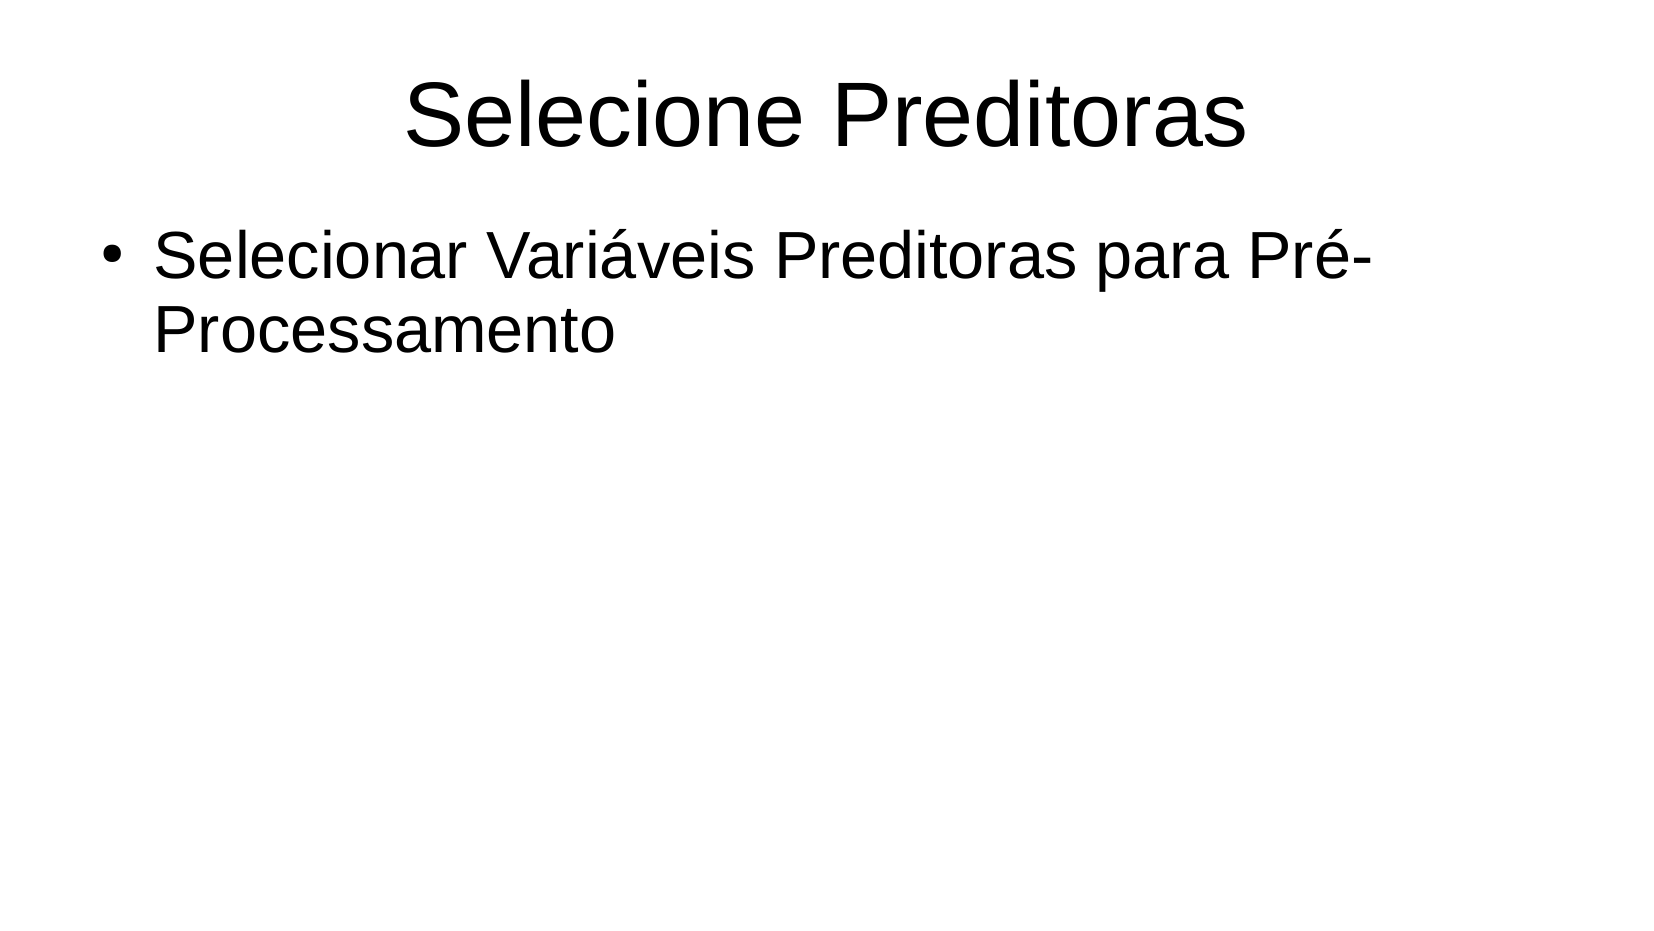

# Selecione Preditoras
Selecionar Variáveis Preditoras para Pré-Processamento